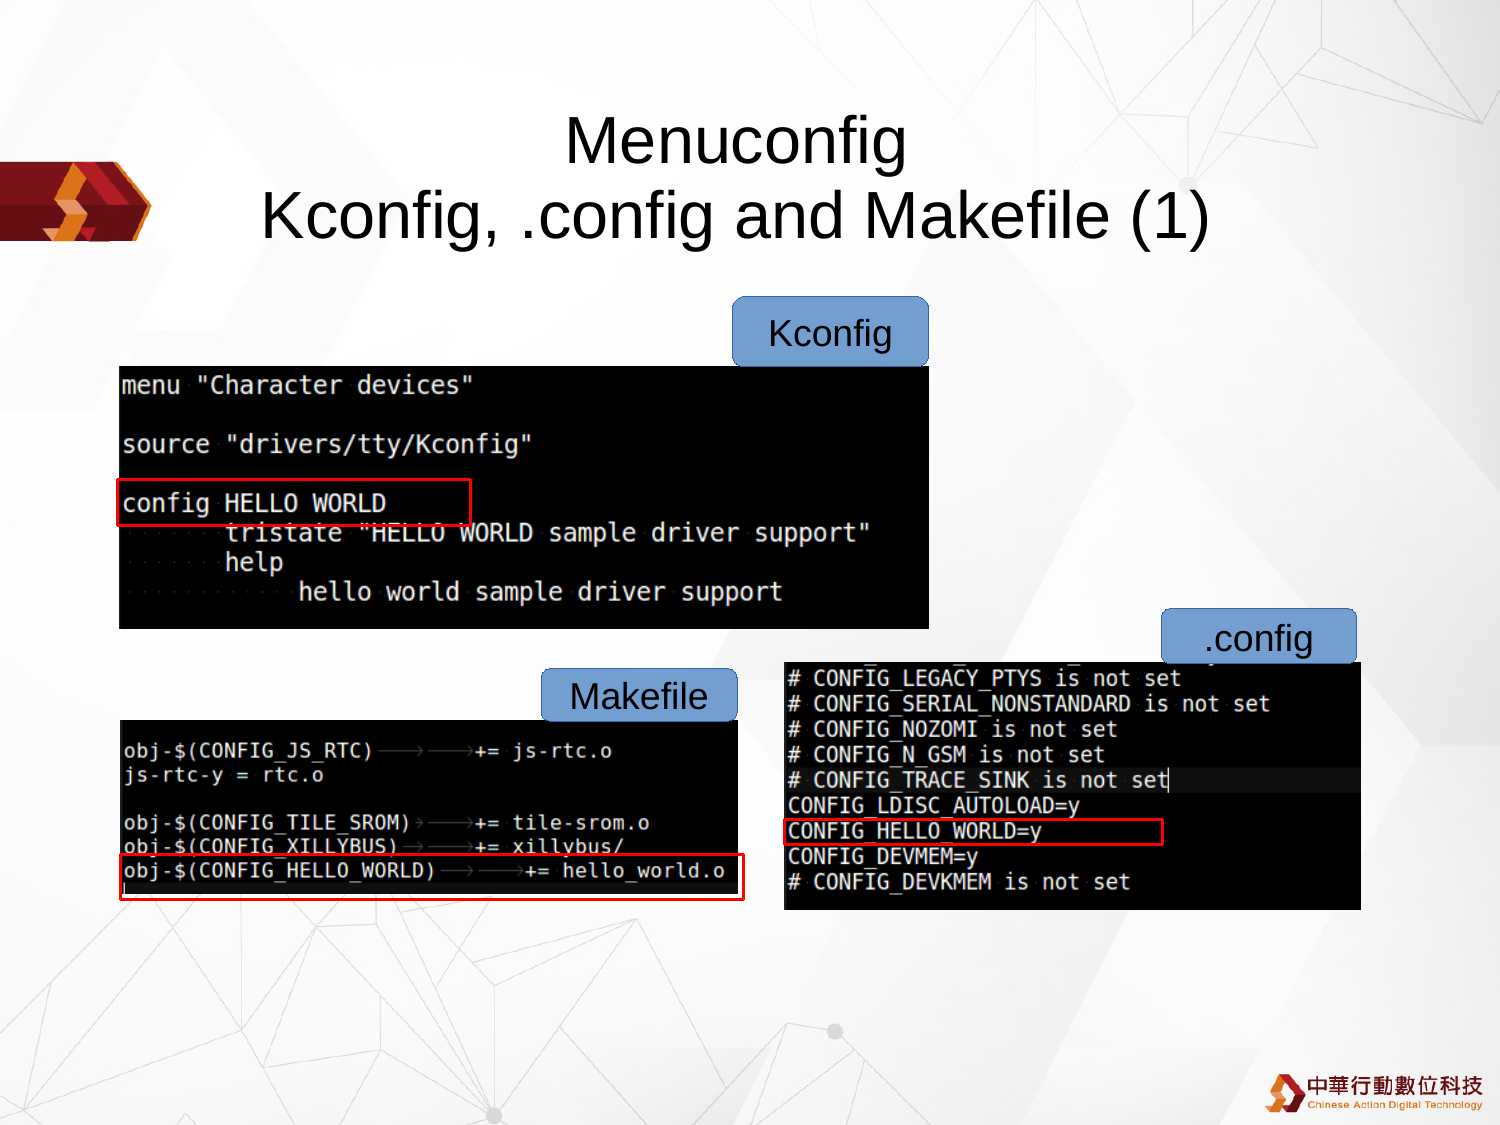

# Menuconfig Kconfig, .config and Makefile (1)
Kconfig
.config
Makefile